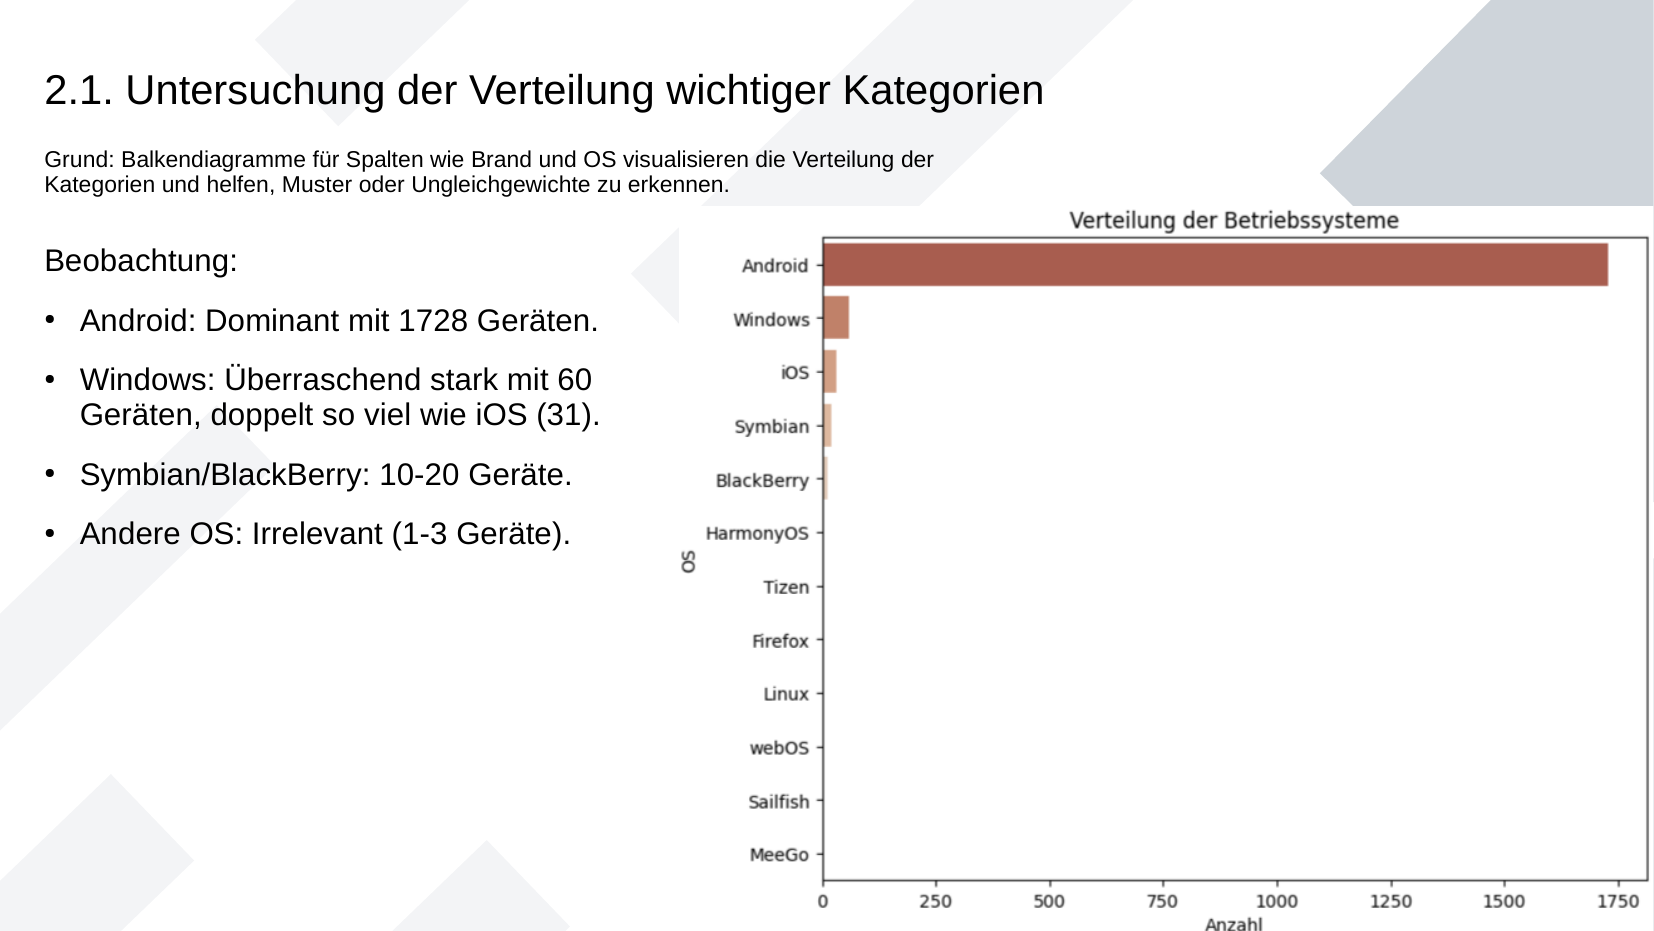

2.1. Untersuchung der Verteilung wichtiger Kategorien
Grund: Balkendiagramme für Spalten wie Brand und OS visualisieren die Verteilung der Kategorien und helfen, Muster oder Ungleichgewichte zu erkennen.
Beobachtung:
Android: Dominant mit 1728 Geräten.
Windows: Überraschend stark mit 60 Geräten, doppelt so viel wie iOS (31).
Symbian/BlackBerry: 10-20 Geräte.
Andere OS: Irrelevant (1-3 Geräte).